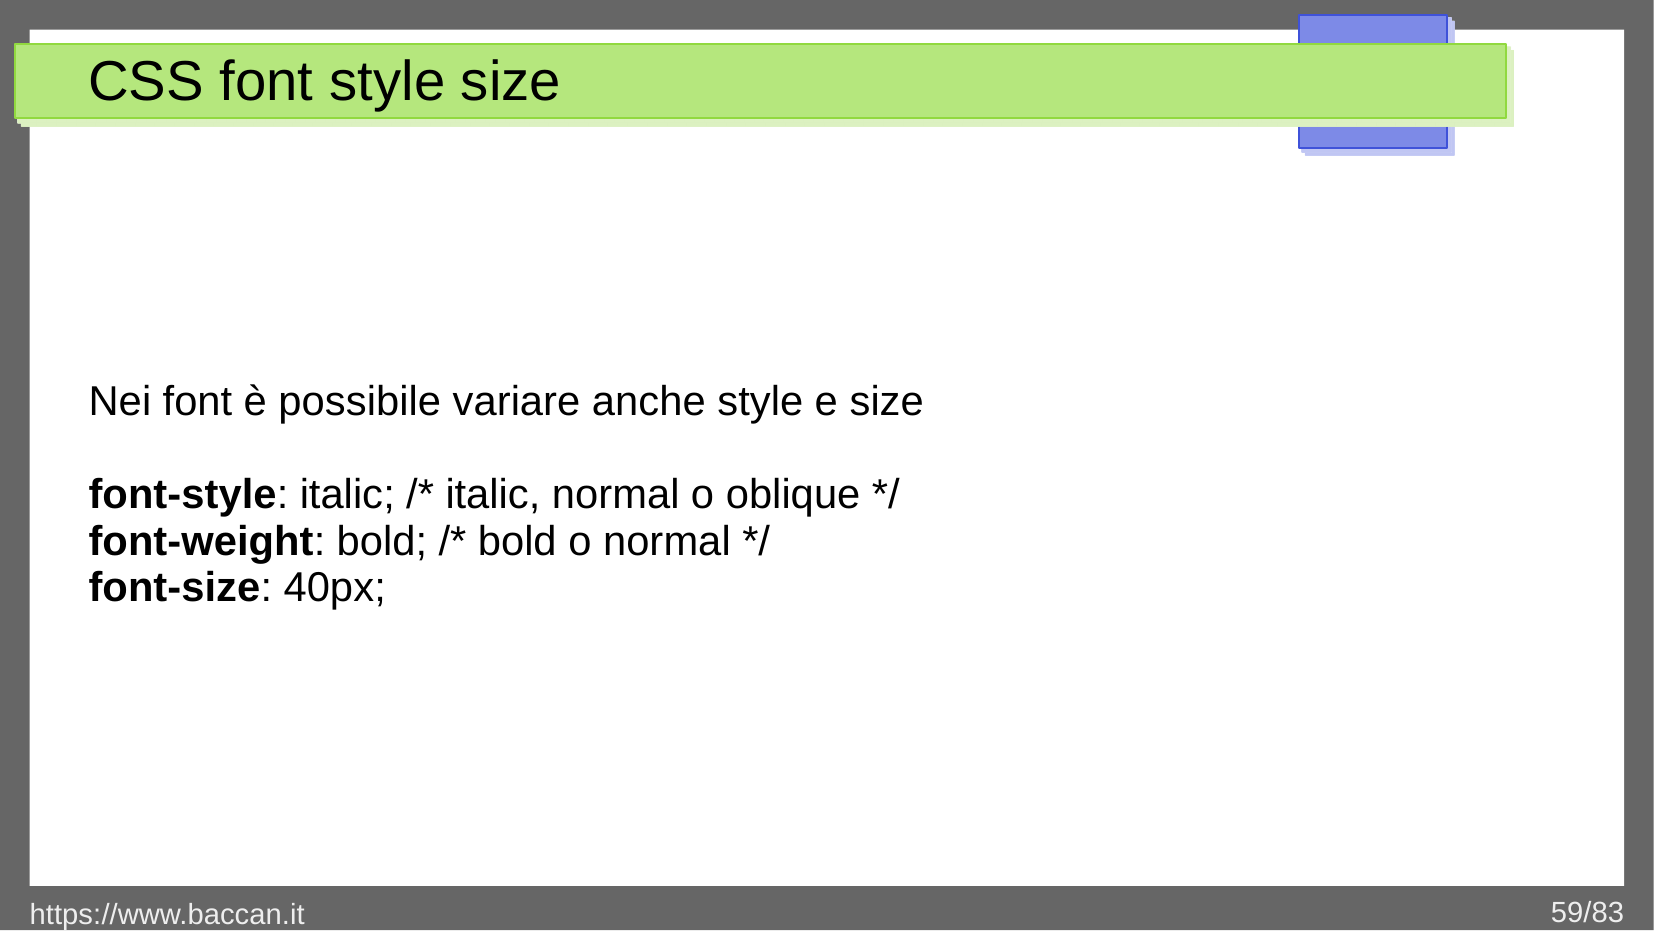

# CSS font style size
Nei font è possibile variare anche style e size
font-style: italic; /* italic, normal o oblique */
font-weight: bold; /* bold o normal */
font-size: 40px;
59
https://www.baccan.it